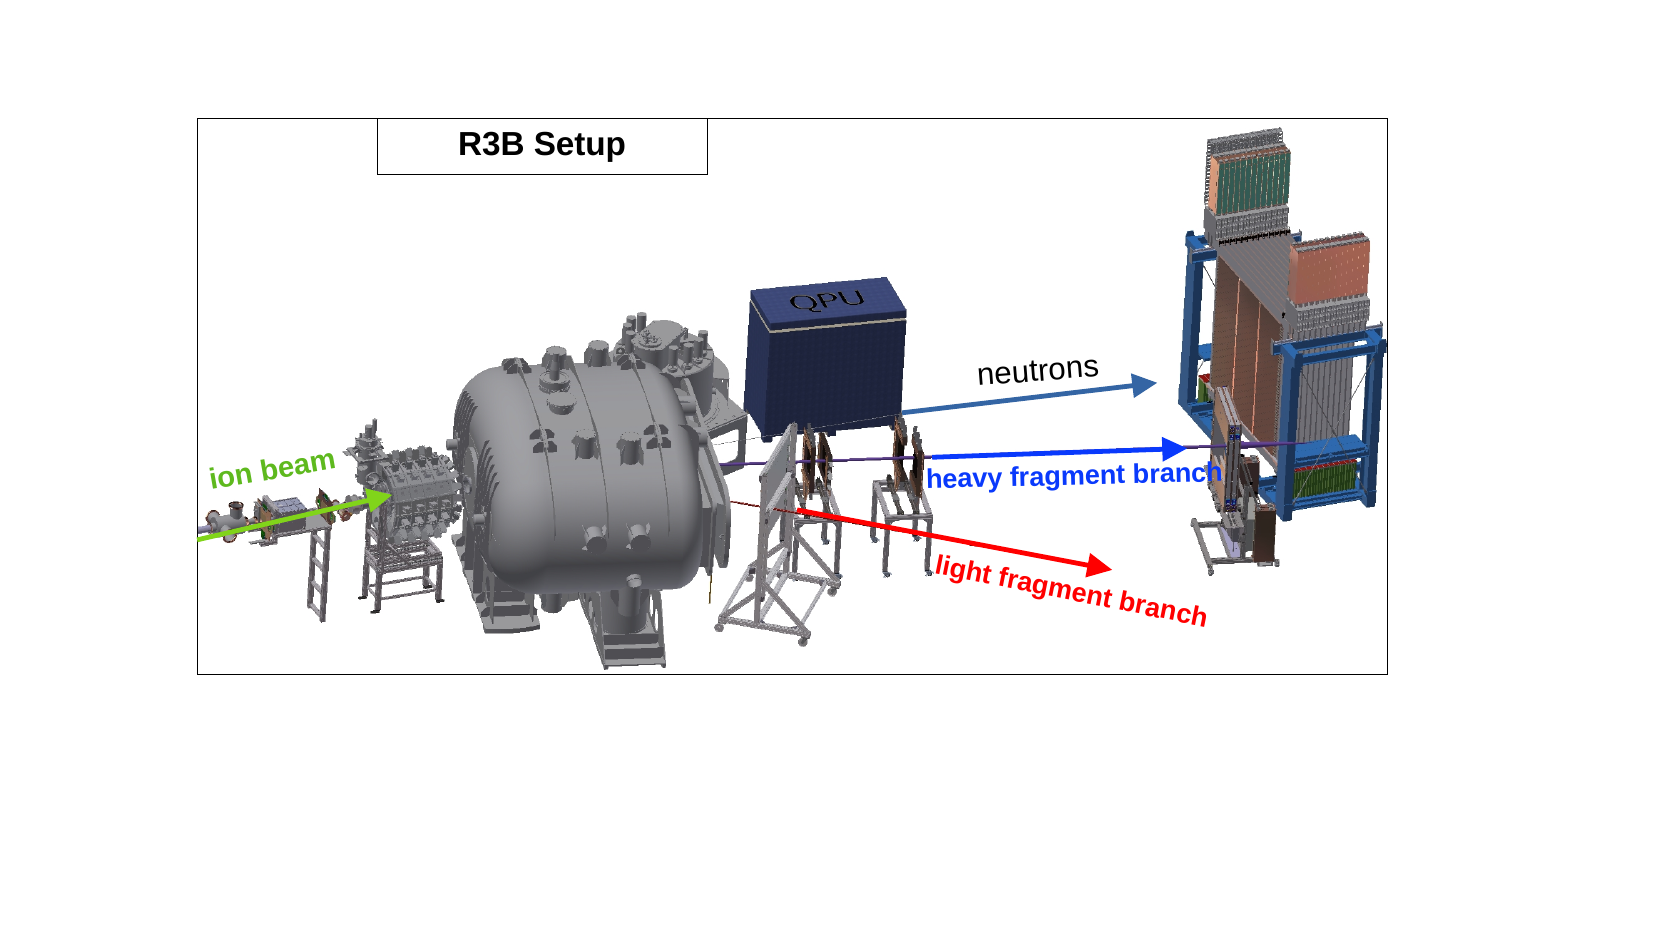

R3B Setup
neutrons
heavy fragment branch
light fragment branch
ion beam